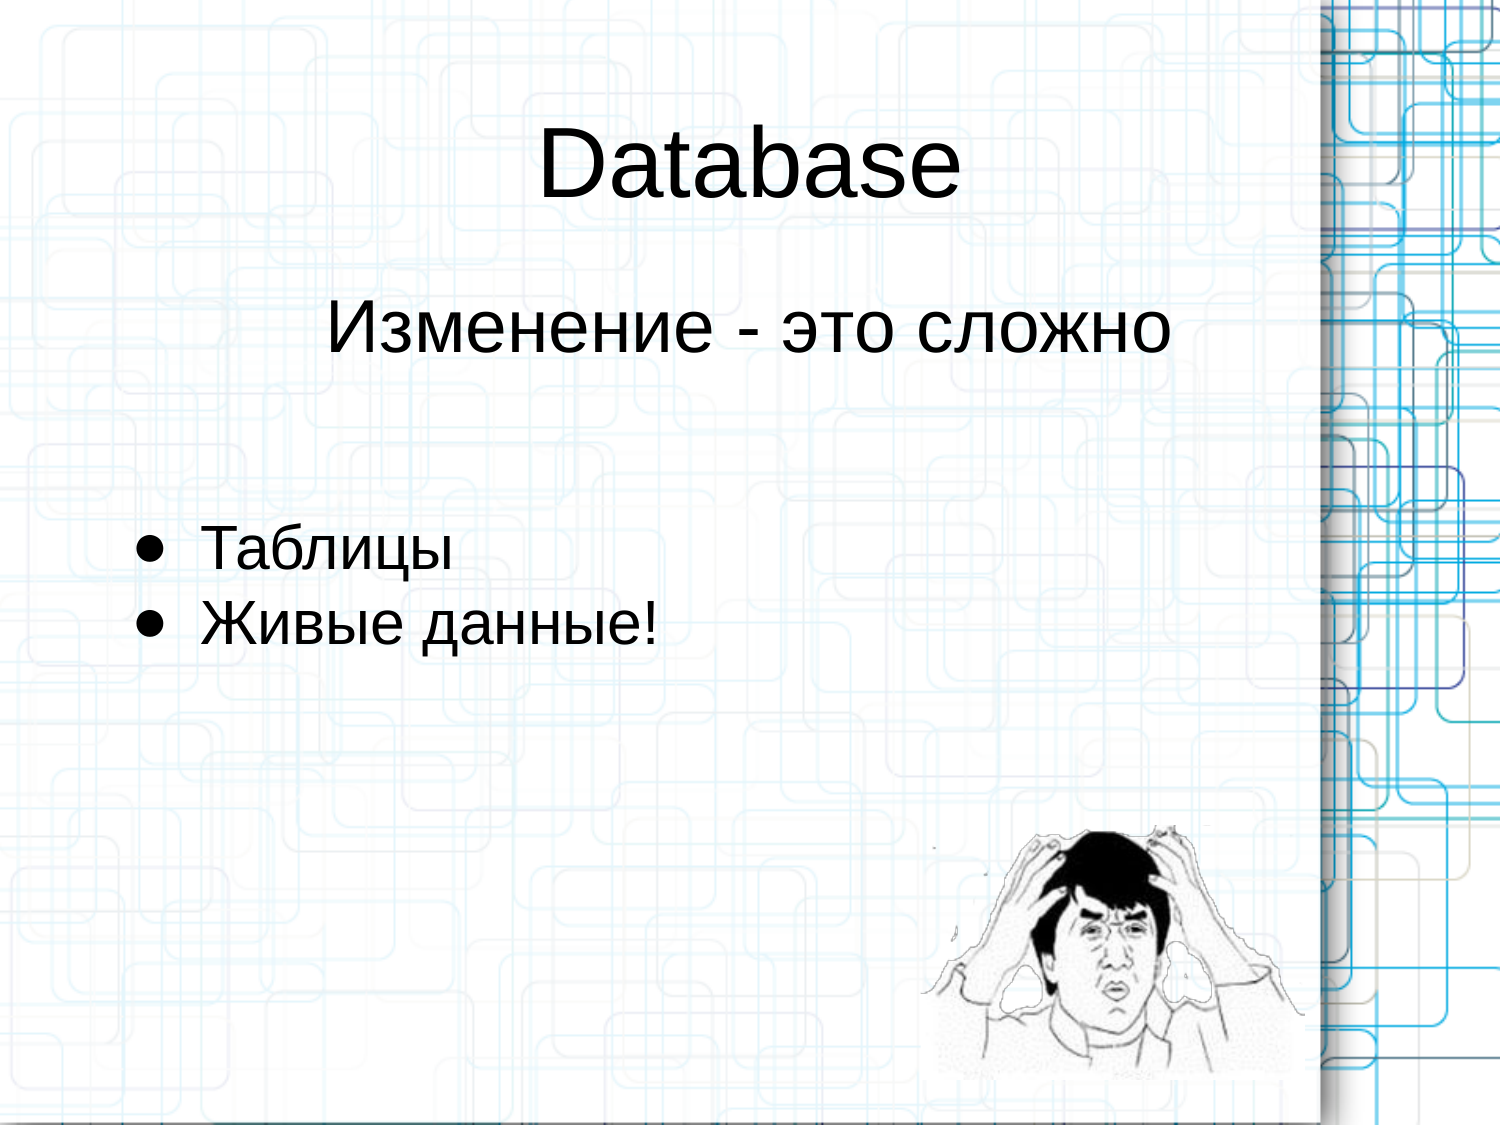

# Database
Изменение - это сложно
Таблицы
Живые данные!